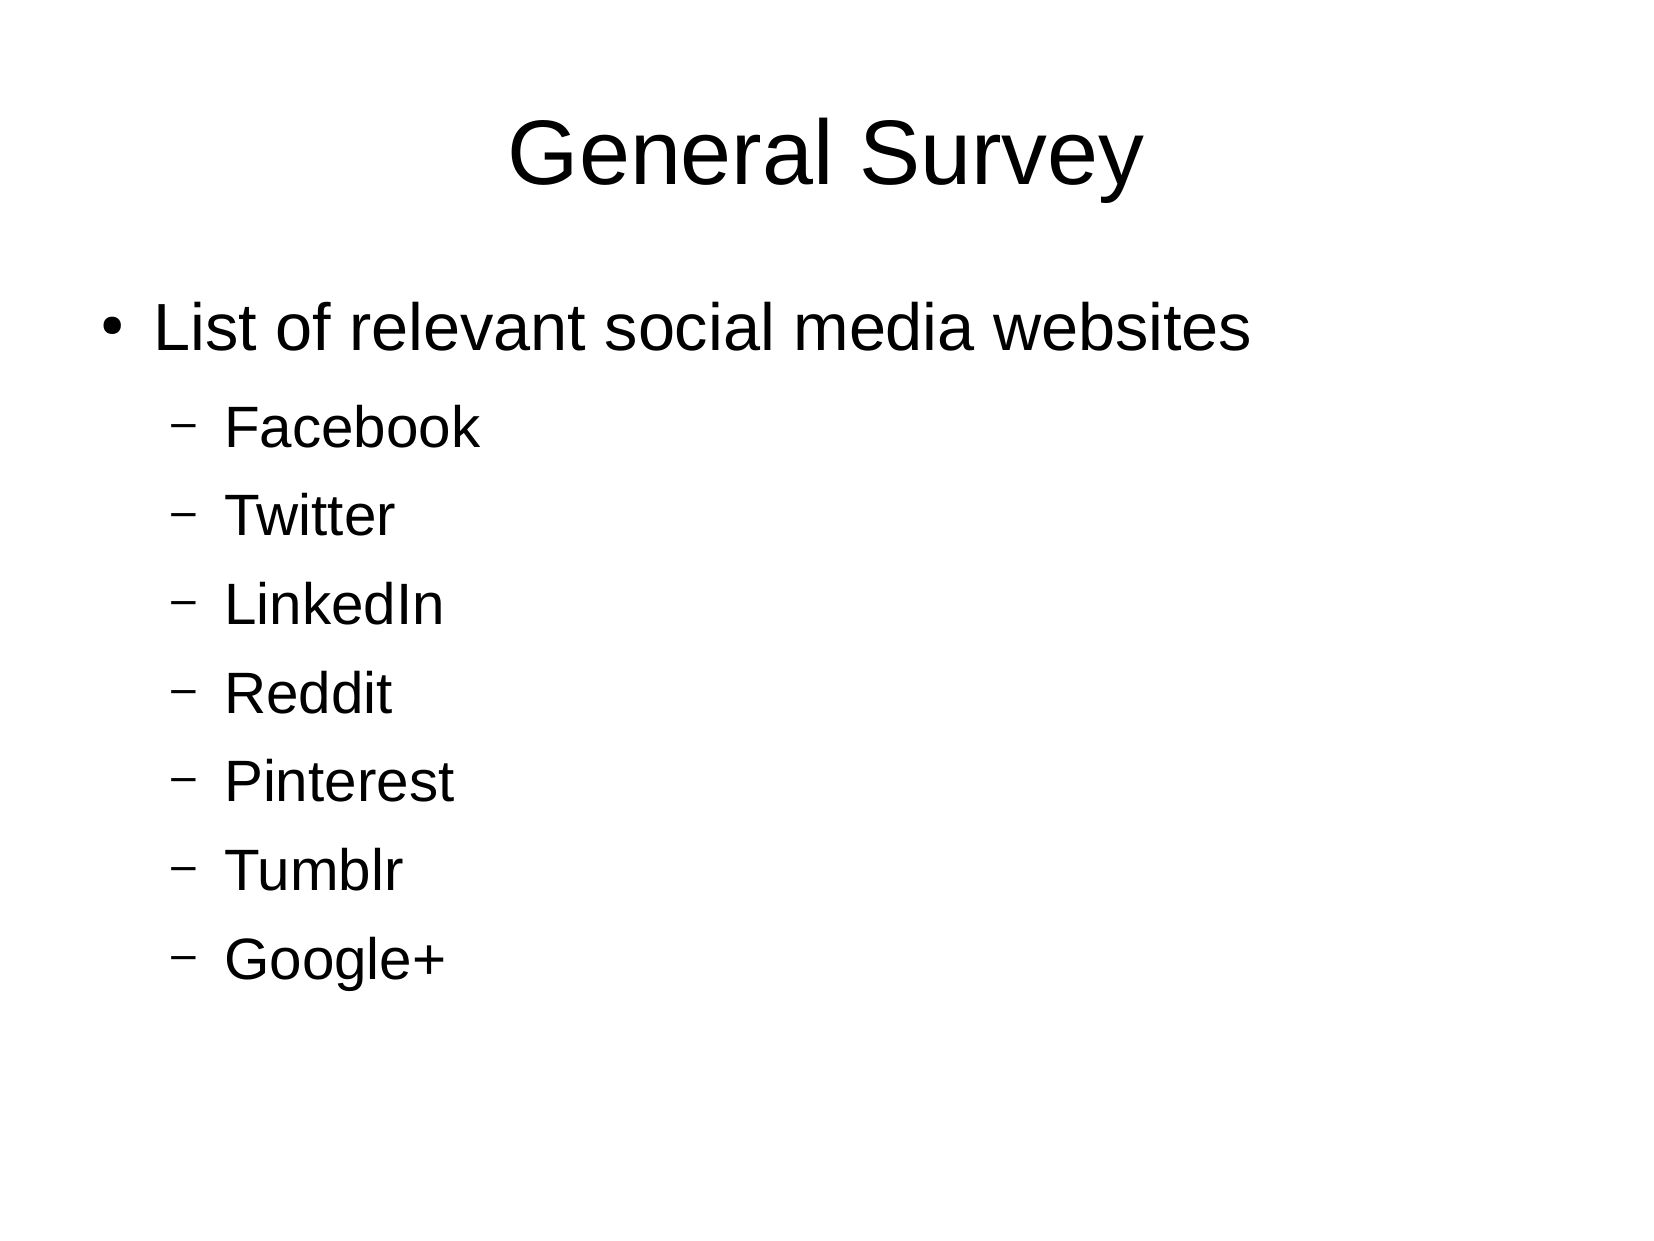

# General Survey
List of relevant social media websites
Facebook
Twitter
LinkedIn
Reddit
Pinterest
Tumblr
Google+